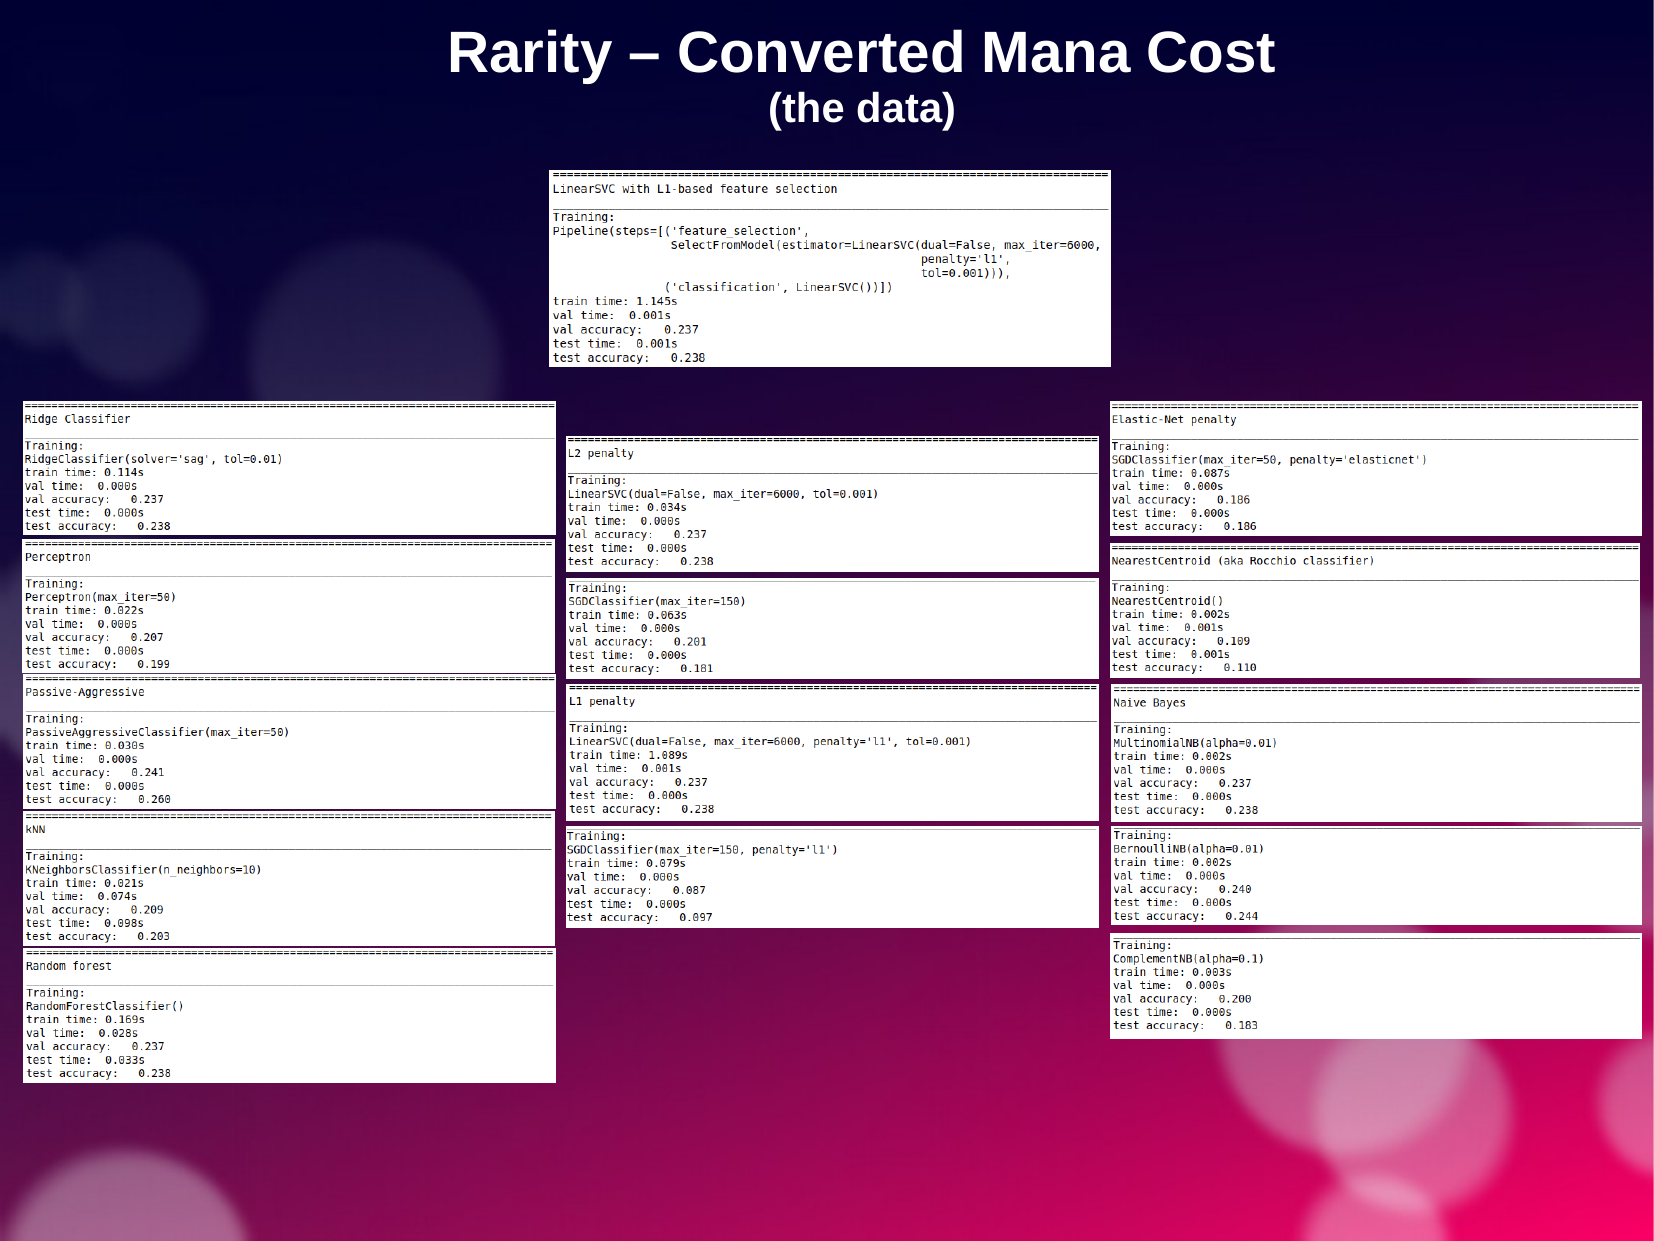

Rarity – Converted Mana Cost (the data)